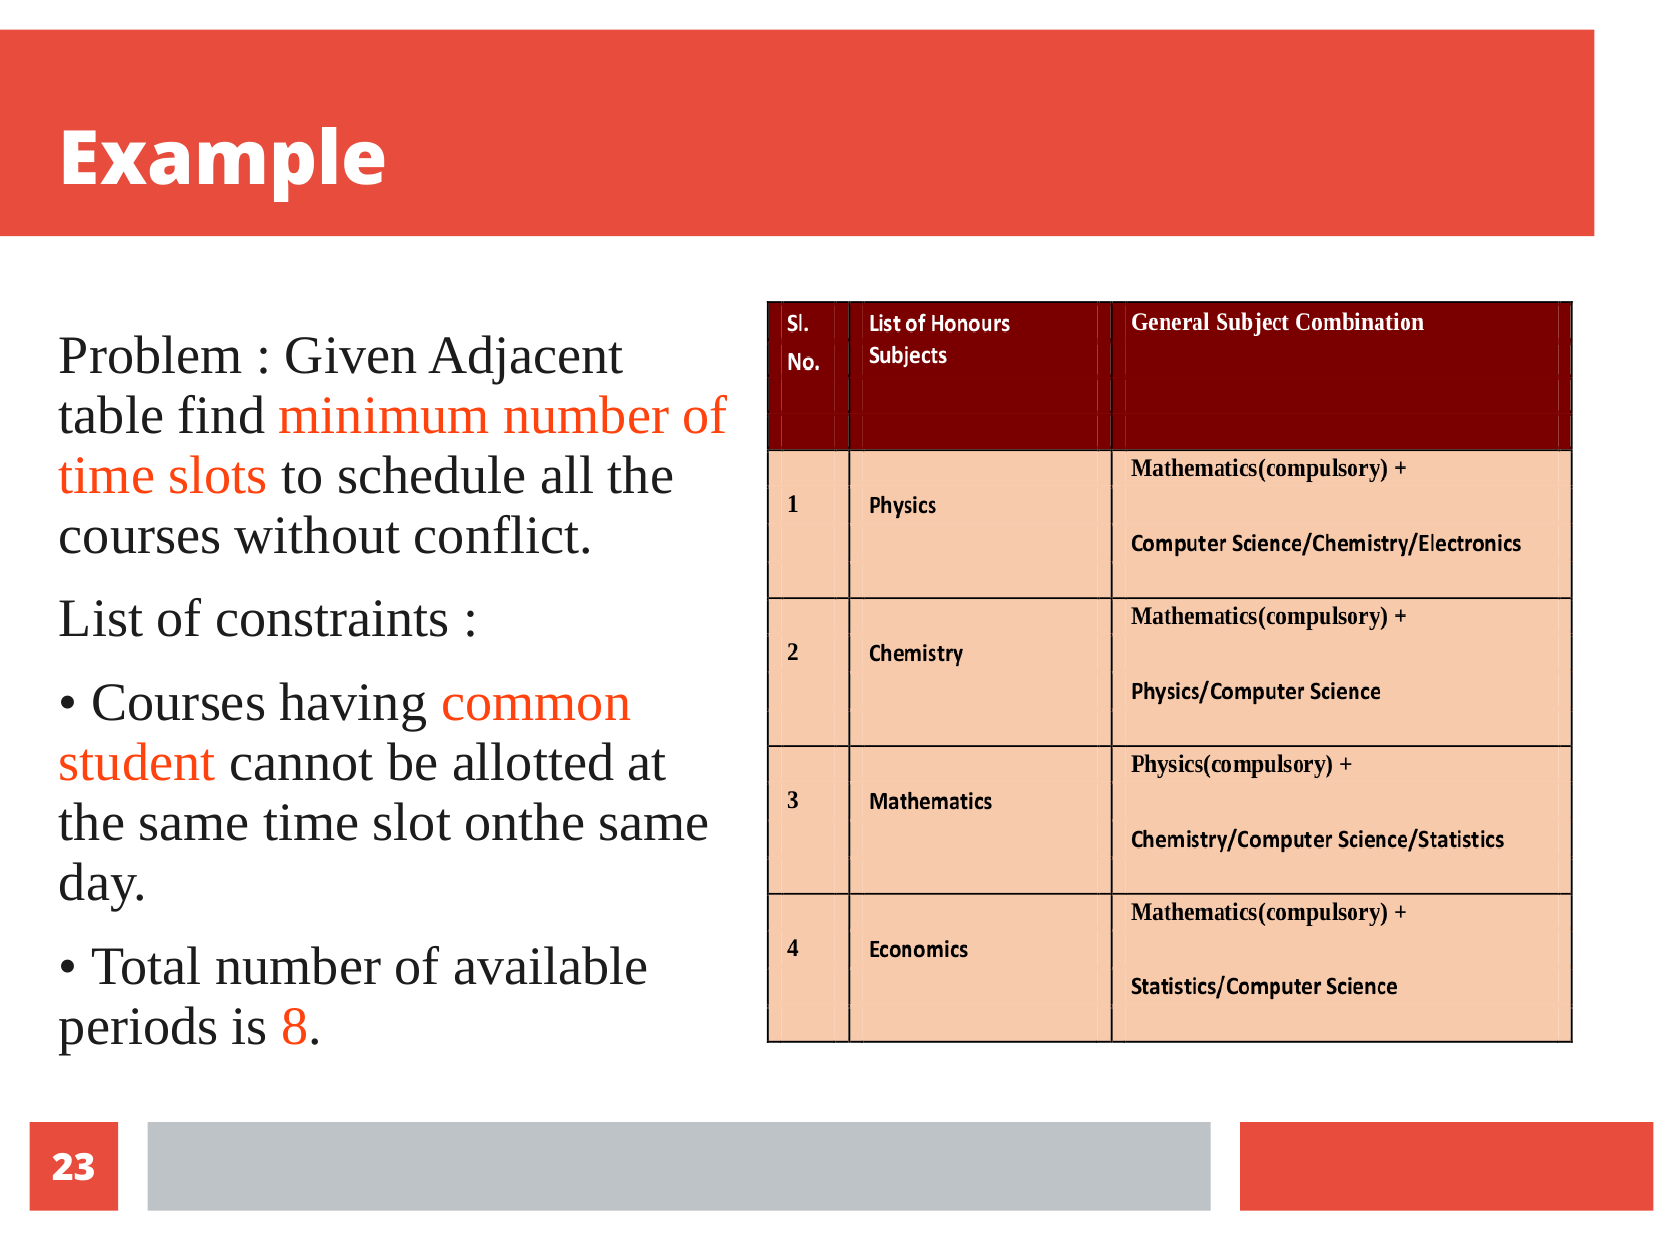

# Example
Problem : Given Adjacent table find minimum number of time slots to schedule all the courses without conflict.
List of constraints :
• Courses having common student cannot be allotted at the same time slot onthe same day.
• Total number of available periods is 8.
23